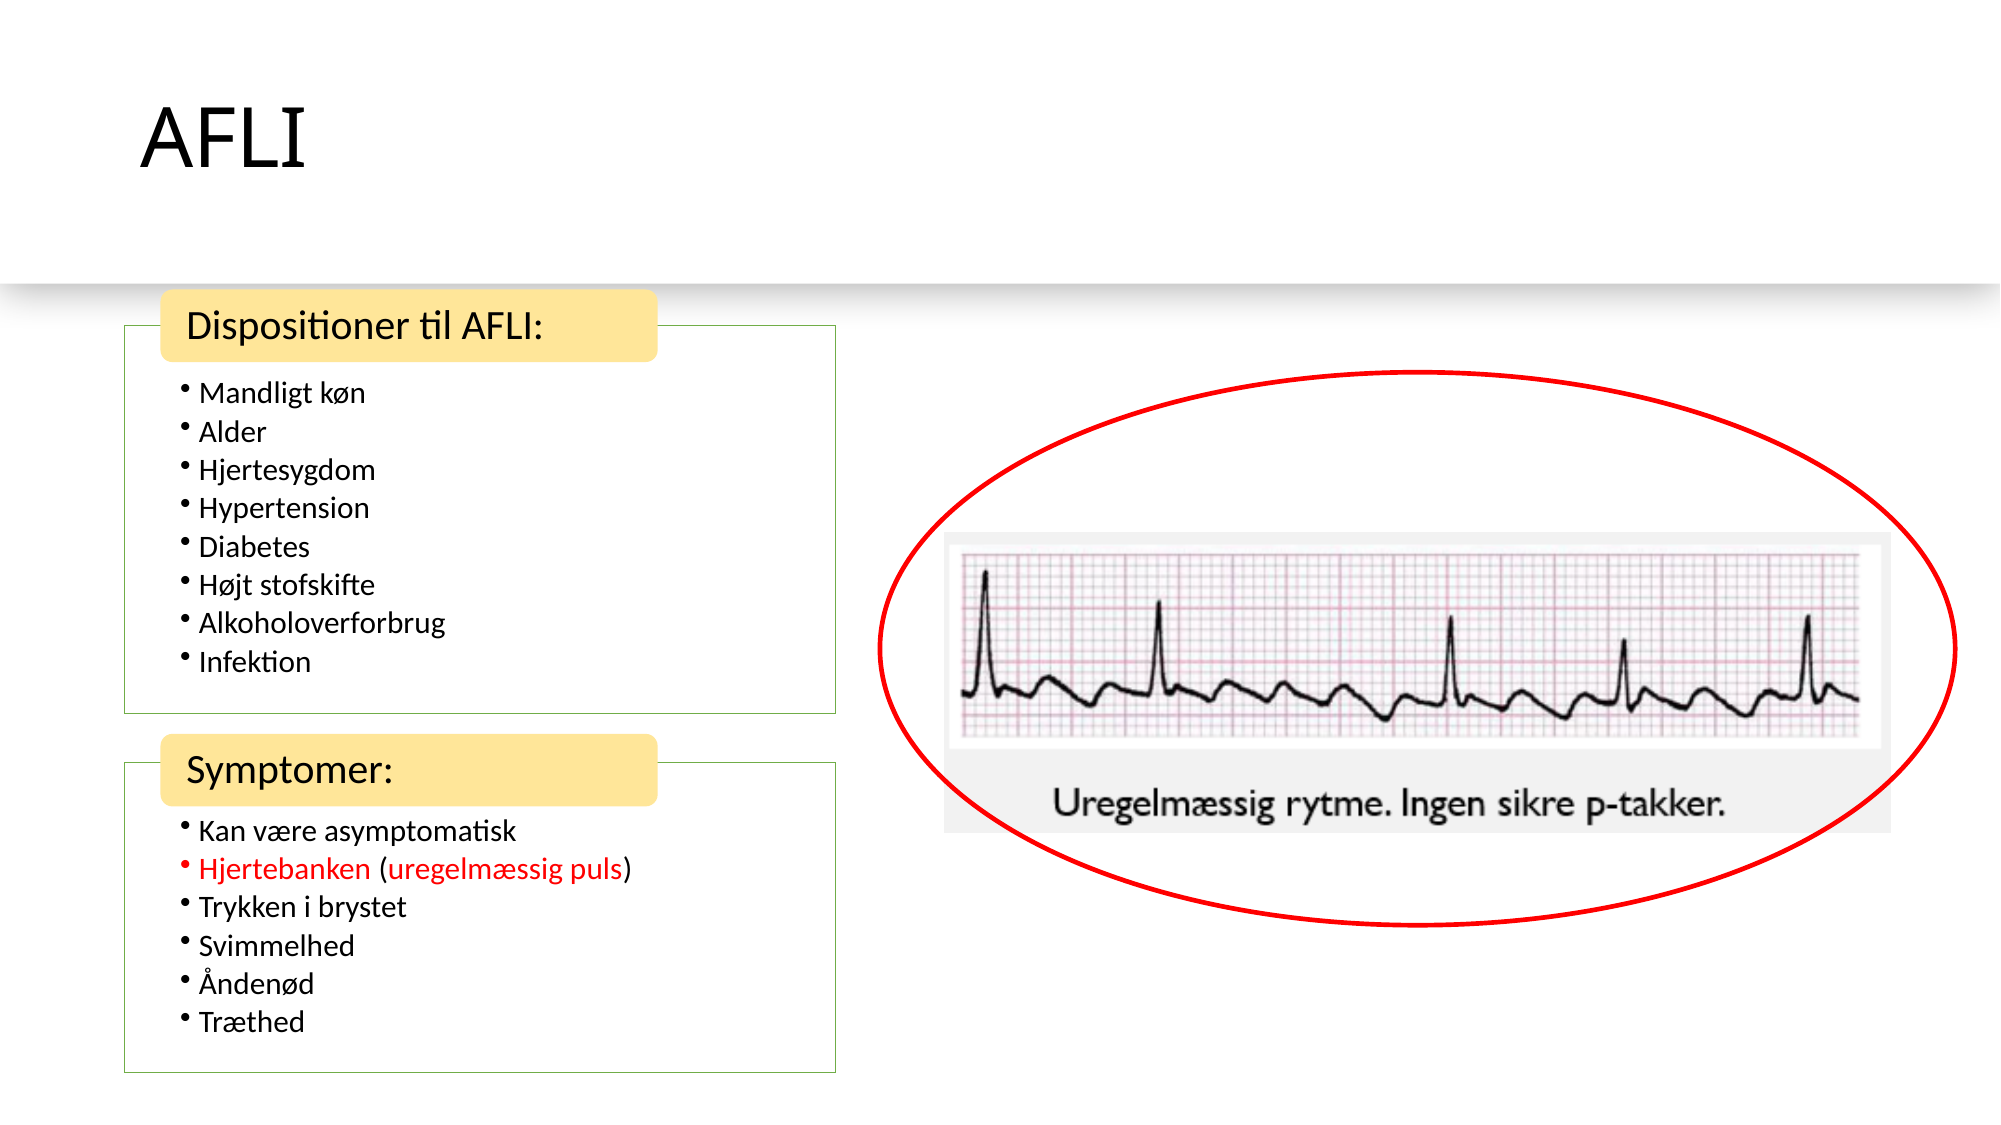

# AFLI
Dispositioner til AFLI:
Mandligt køn
Alder
Hjertesygdom
Hypertension
Diabetes
Højt stofskifte
Alkoholoverforbrug
Infektion
Symptomer:
Kan være asymptomatisk
Hjertebanken (uregelmæssig puls)
Trykken i brystet
Svimmelhed
Åndenød
Træthed